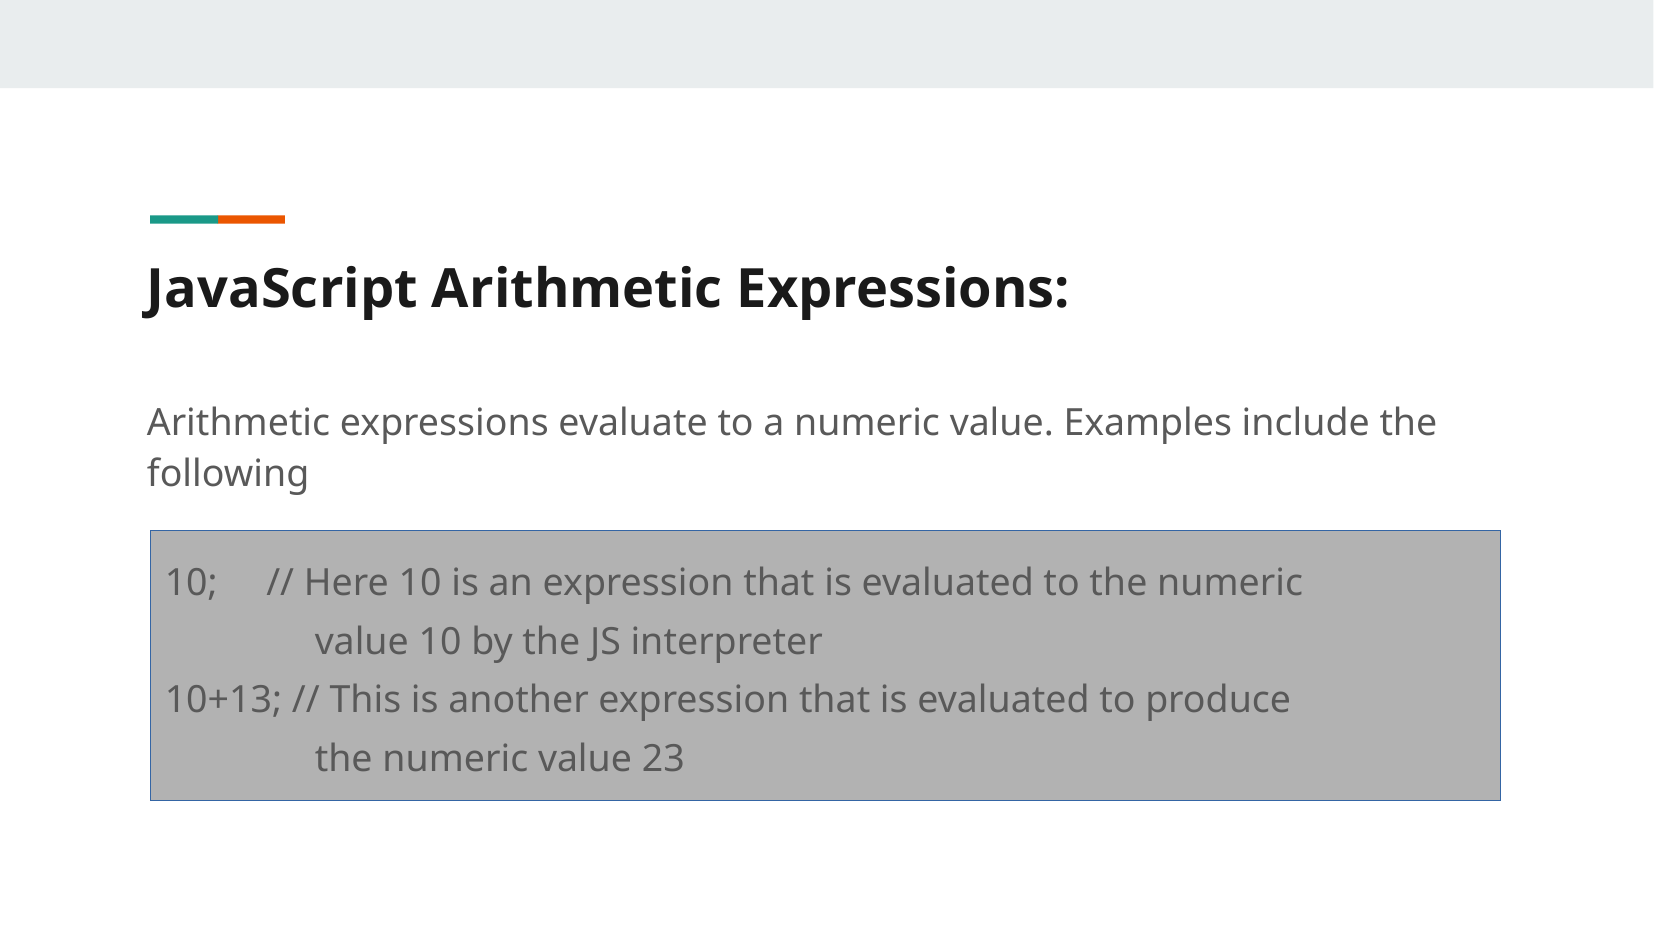

JavaScript Arithmetic Expressions:
Arithmetic expressions evaluate to a numeric value. Examples include the following
10; // Here 10 is an expression that is evaluated to the numeric
		value 10 by the JS interpreter
10+13; // This is another expression that is evaluated to produce
		the numeric value 23